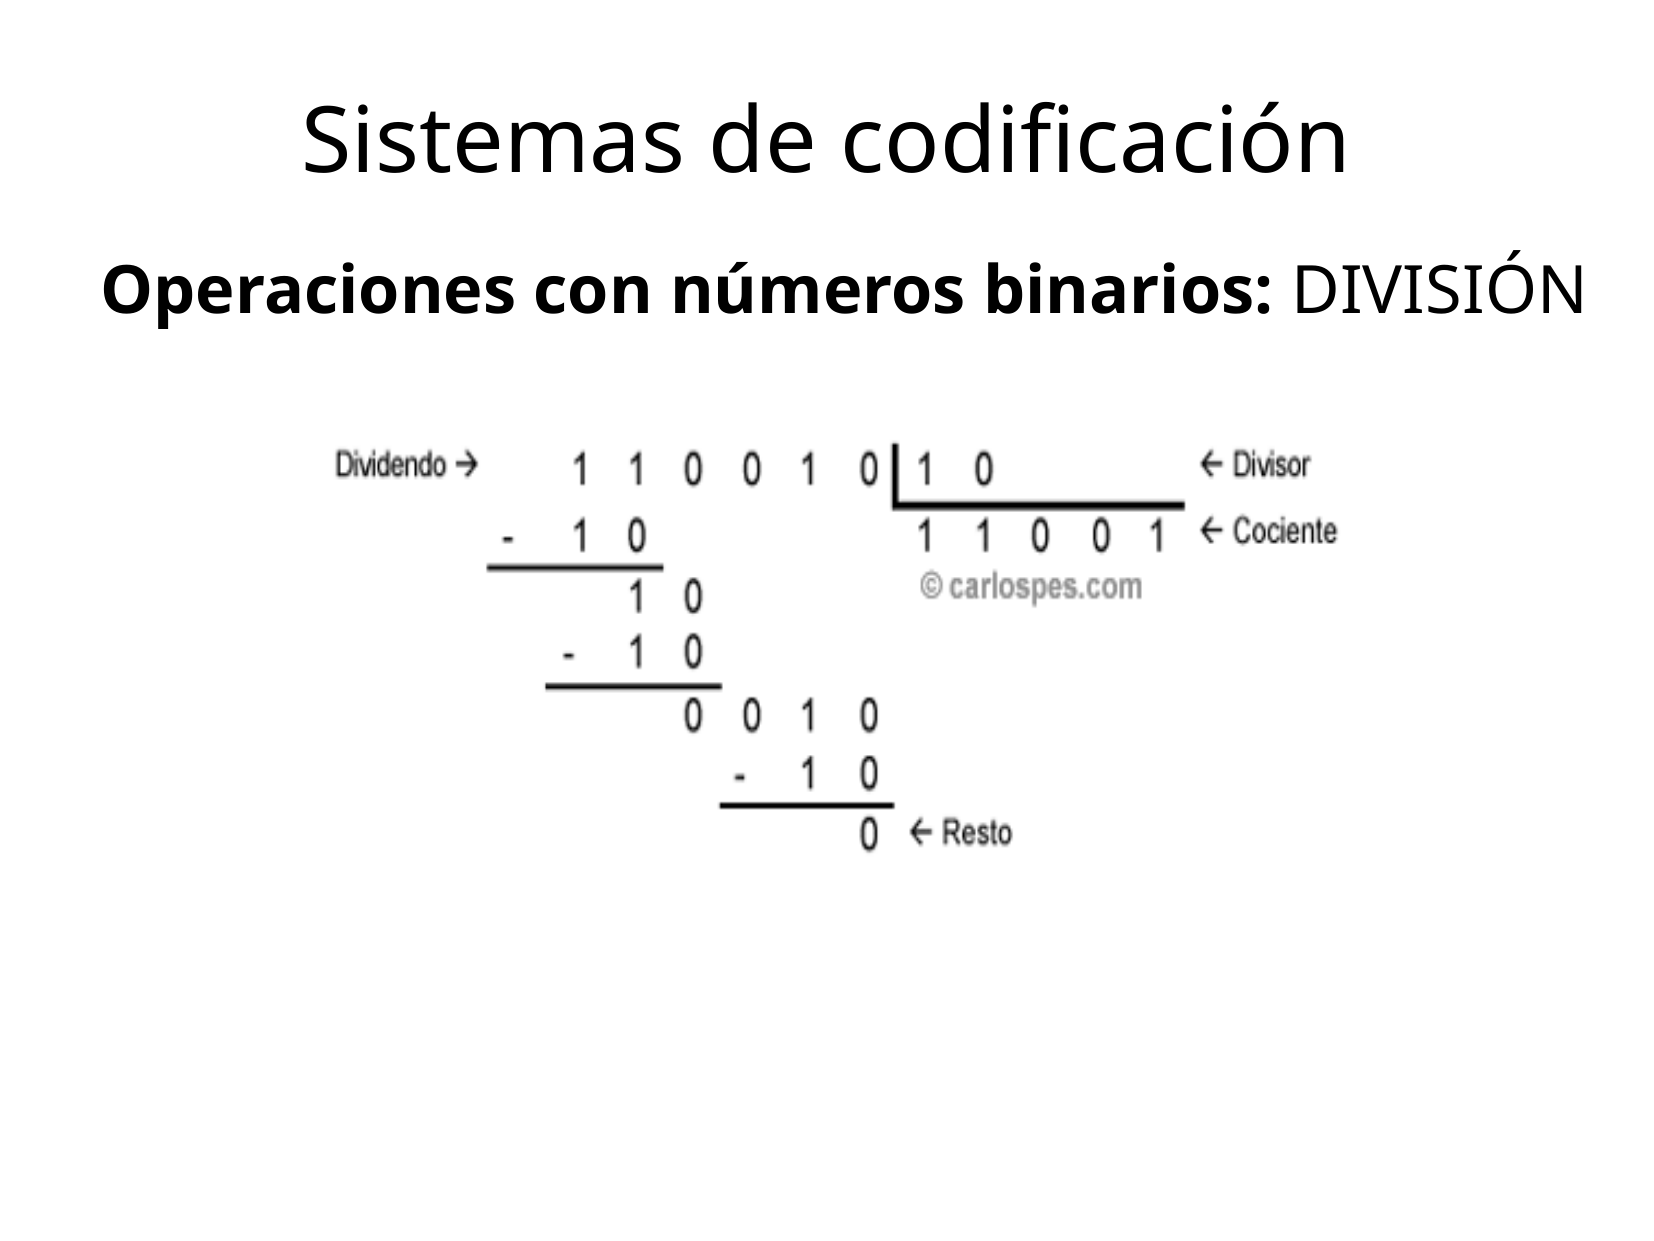

Sistemas de codificación
# Operaciones con números binarios: DIVISIÓN